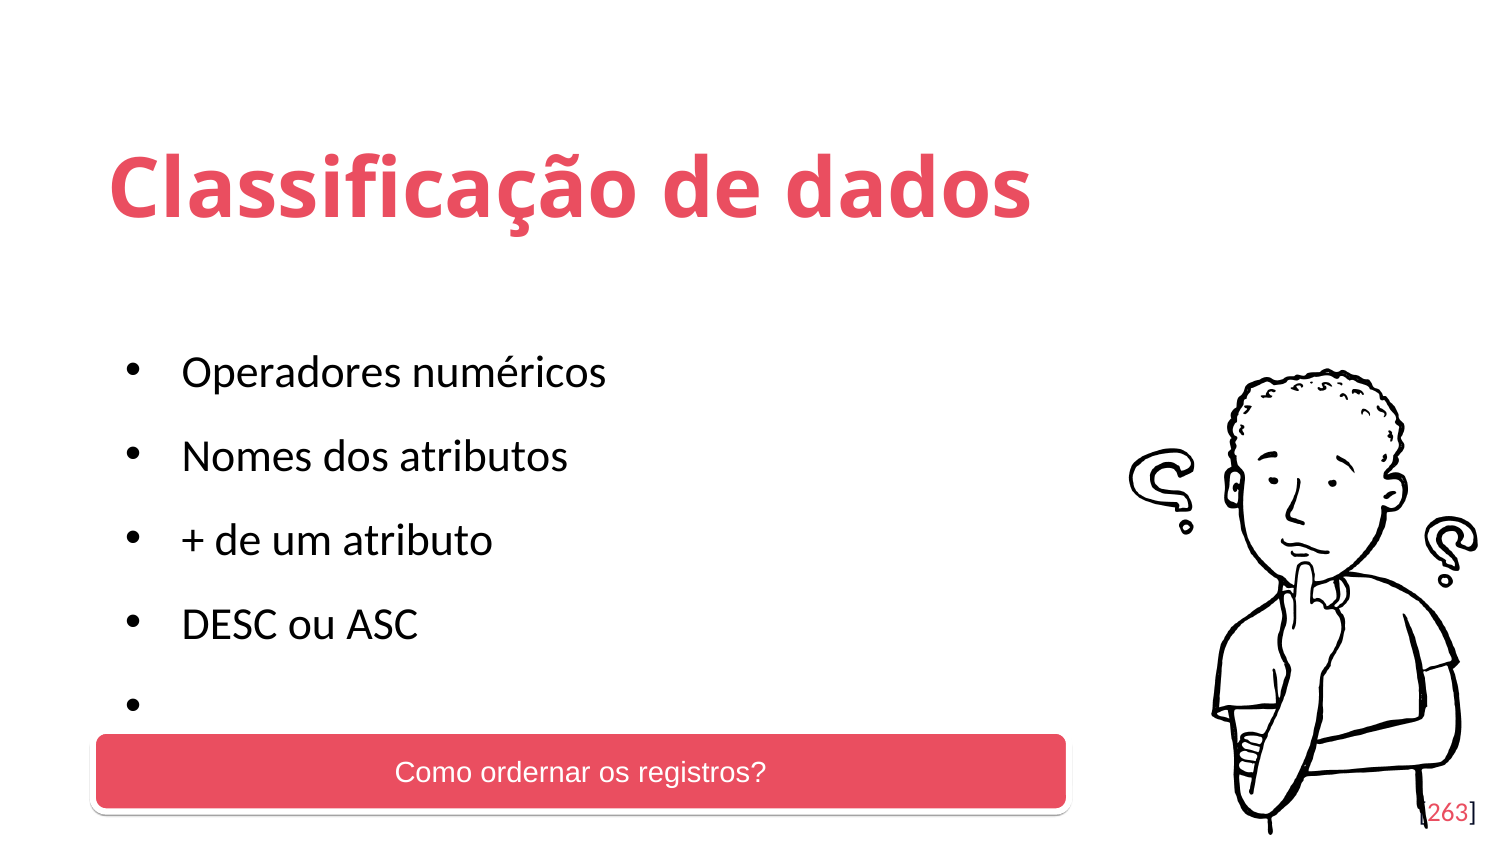

Classificação de dados
Operadores numéricos
Nomes dos atributos
+ de um atributo
DESC ou ASC
Como ordernar os registros?